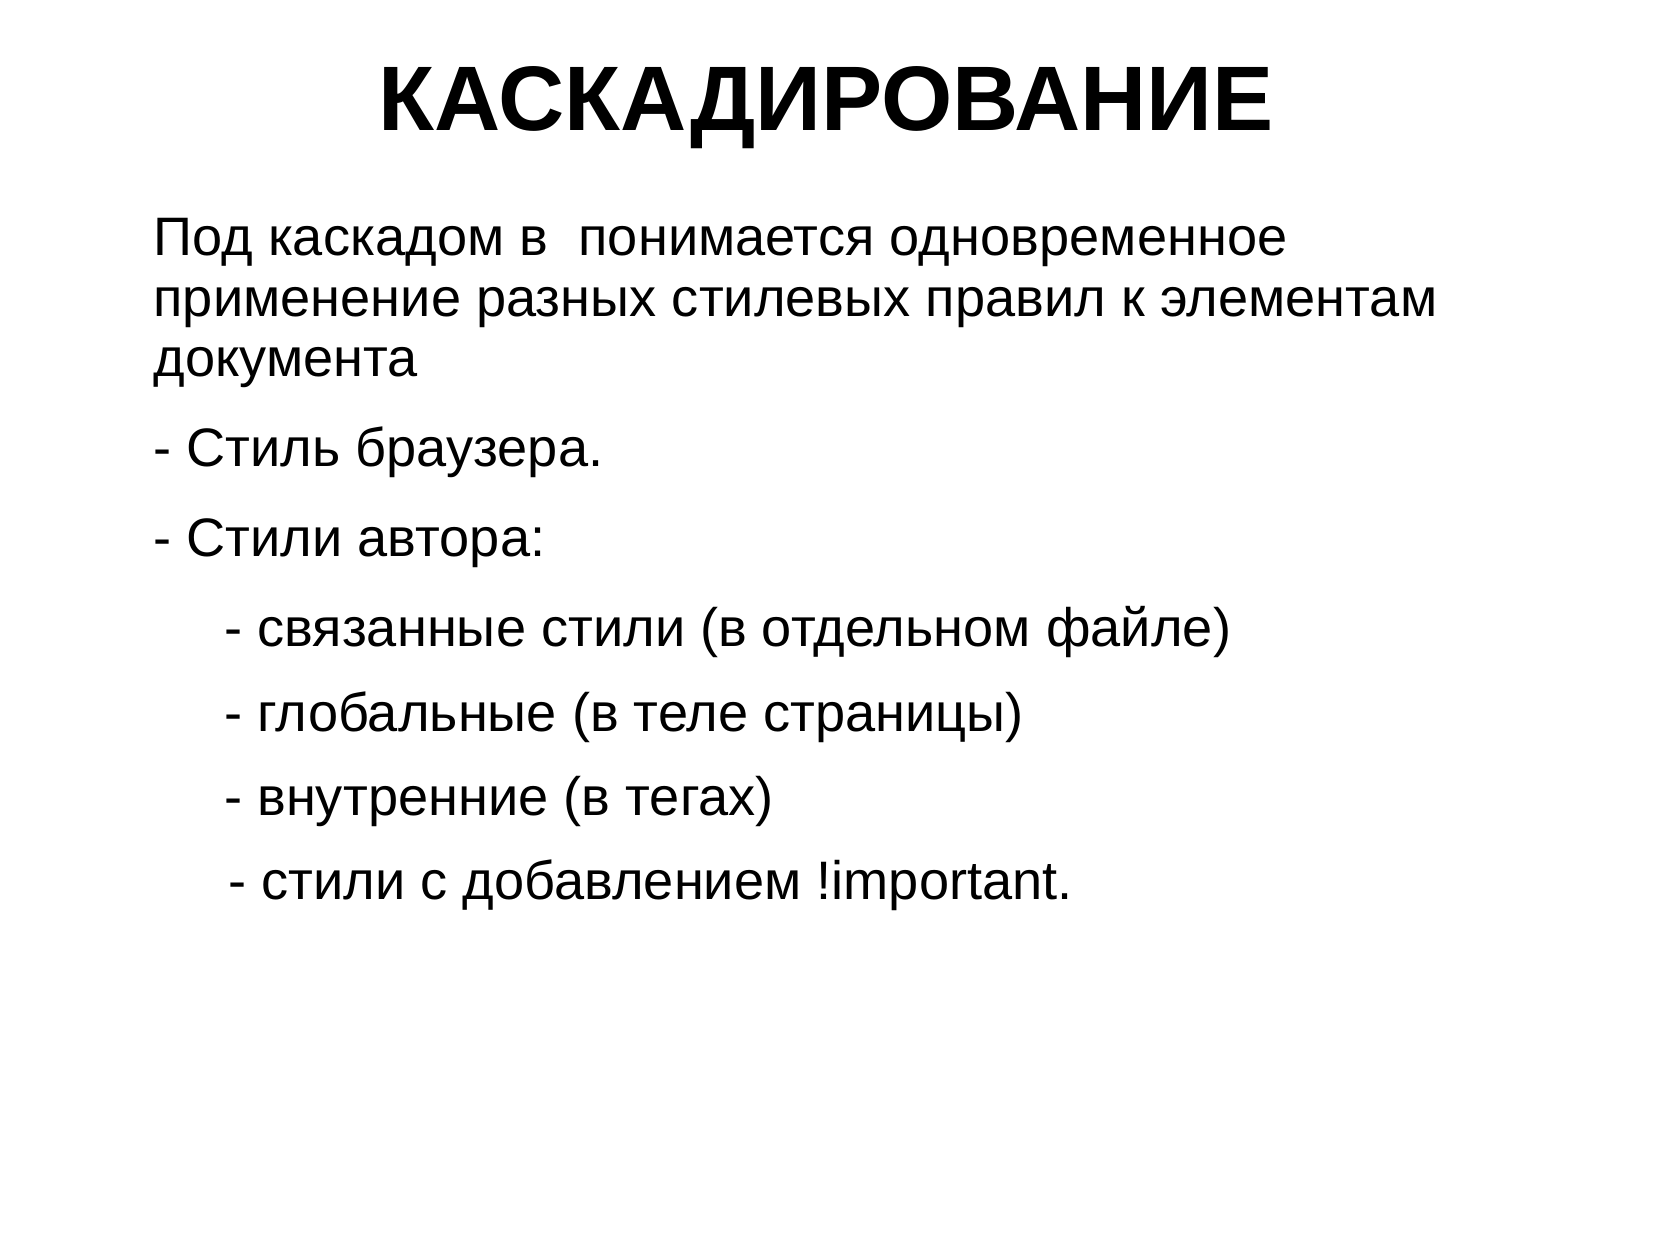

# КАСКАДИРОВАНИЕ
Под каскадом в понимается одновременное применение разных стилевых правил к элементам документа
- Стиль браузера.
- Стили автора:
- связанные стили (в отдельном файле)
- глобальные (в теле страницы)
- внутренние (в тегах)
 - стили с добавлением !important.